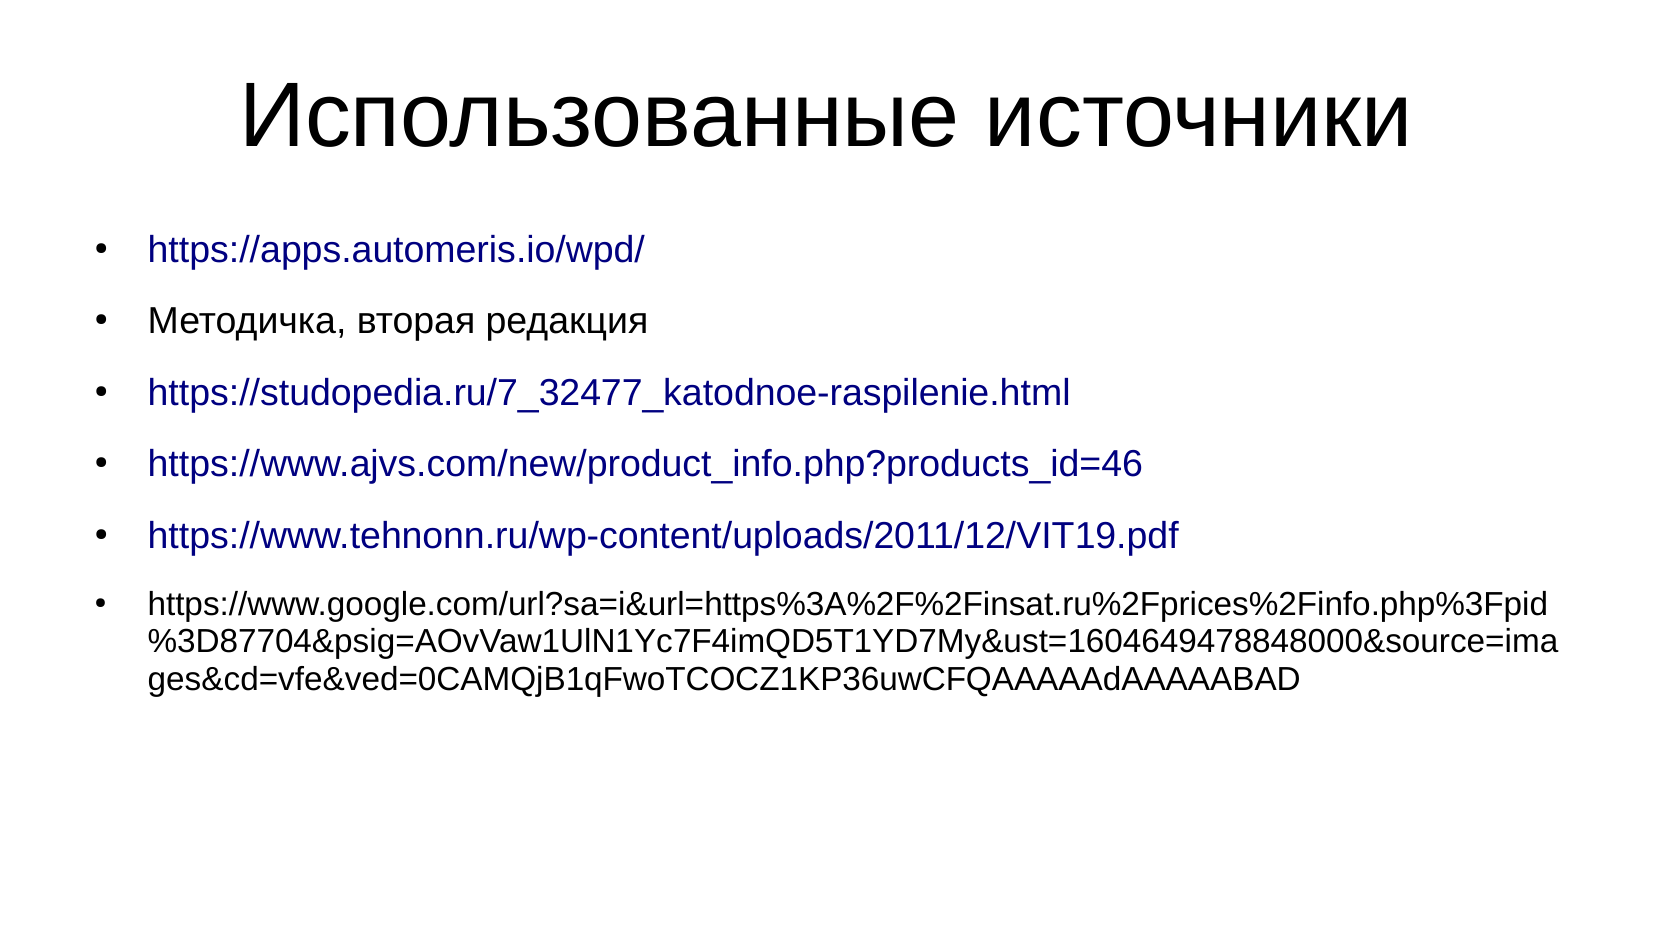

# Использованные источники
https://apps.automeris.io/wpd/
Методичка, вторая редакция
https://studopedia.ru/7_32477_katodnoe-raspilenie.html
https://www.ajvs.com/new/product_info.php?products_id=46
https://www.tehnonn.ru/wp-content/uploads/2011/12/VIT19.pdf
https://www.google.com/url?sa=i&url=https%3A%2F%2Finsat.ru%2Fprices%2Finfo.php%3Fpid%3D87704&psig=AOvVaw1UlN1Yc7F4imQD5T1YD7My&ust=1604649478848000&source=images&cd=vfe&ved=0CAMQjB1qFwoTCOCZ1KP36uwCFQAAAAAdAAAAABAD